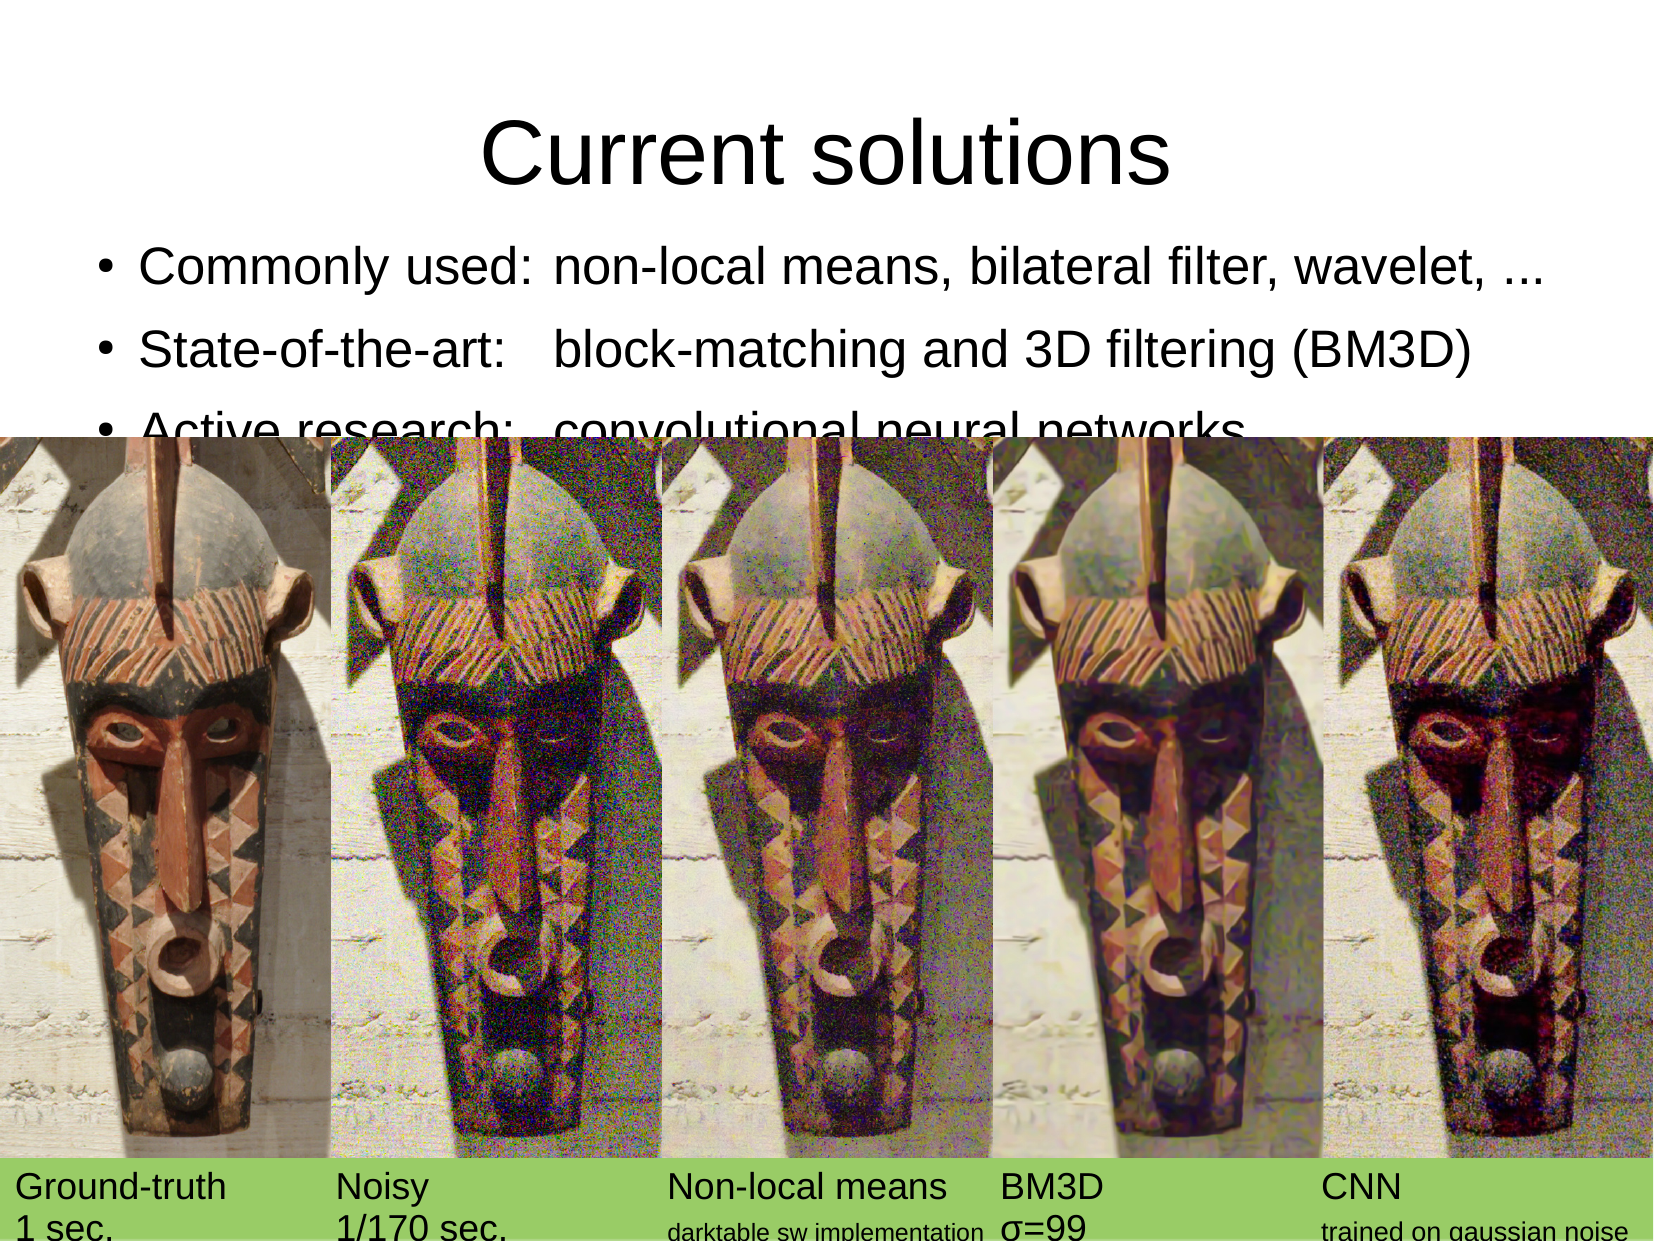

# Current solutions
Commonly used:	non-local means, bilateral filter, wavelet, ...
State-of-the-art:	block-matching and 3D filtering (BM3D)
Active research:	convolutional neural networks
(visual comparison)
Ground-truth		 Noisy			 Non-local means	 BM3D			 CNN
1 sec.			 1/170 sec.		 darktable sw implementation	 σ=99			 trained on gaussian noise